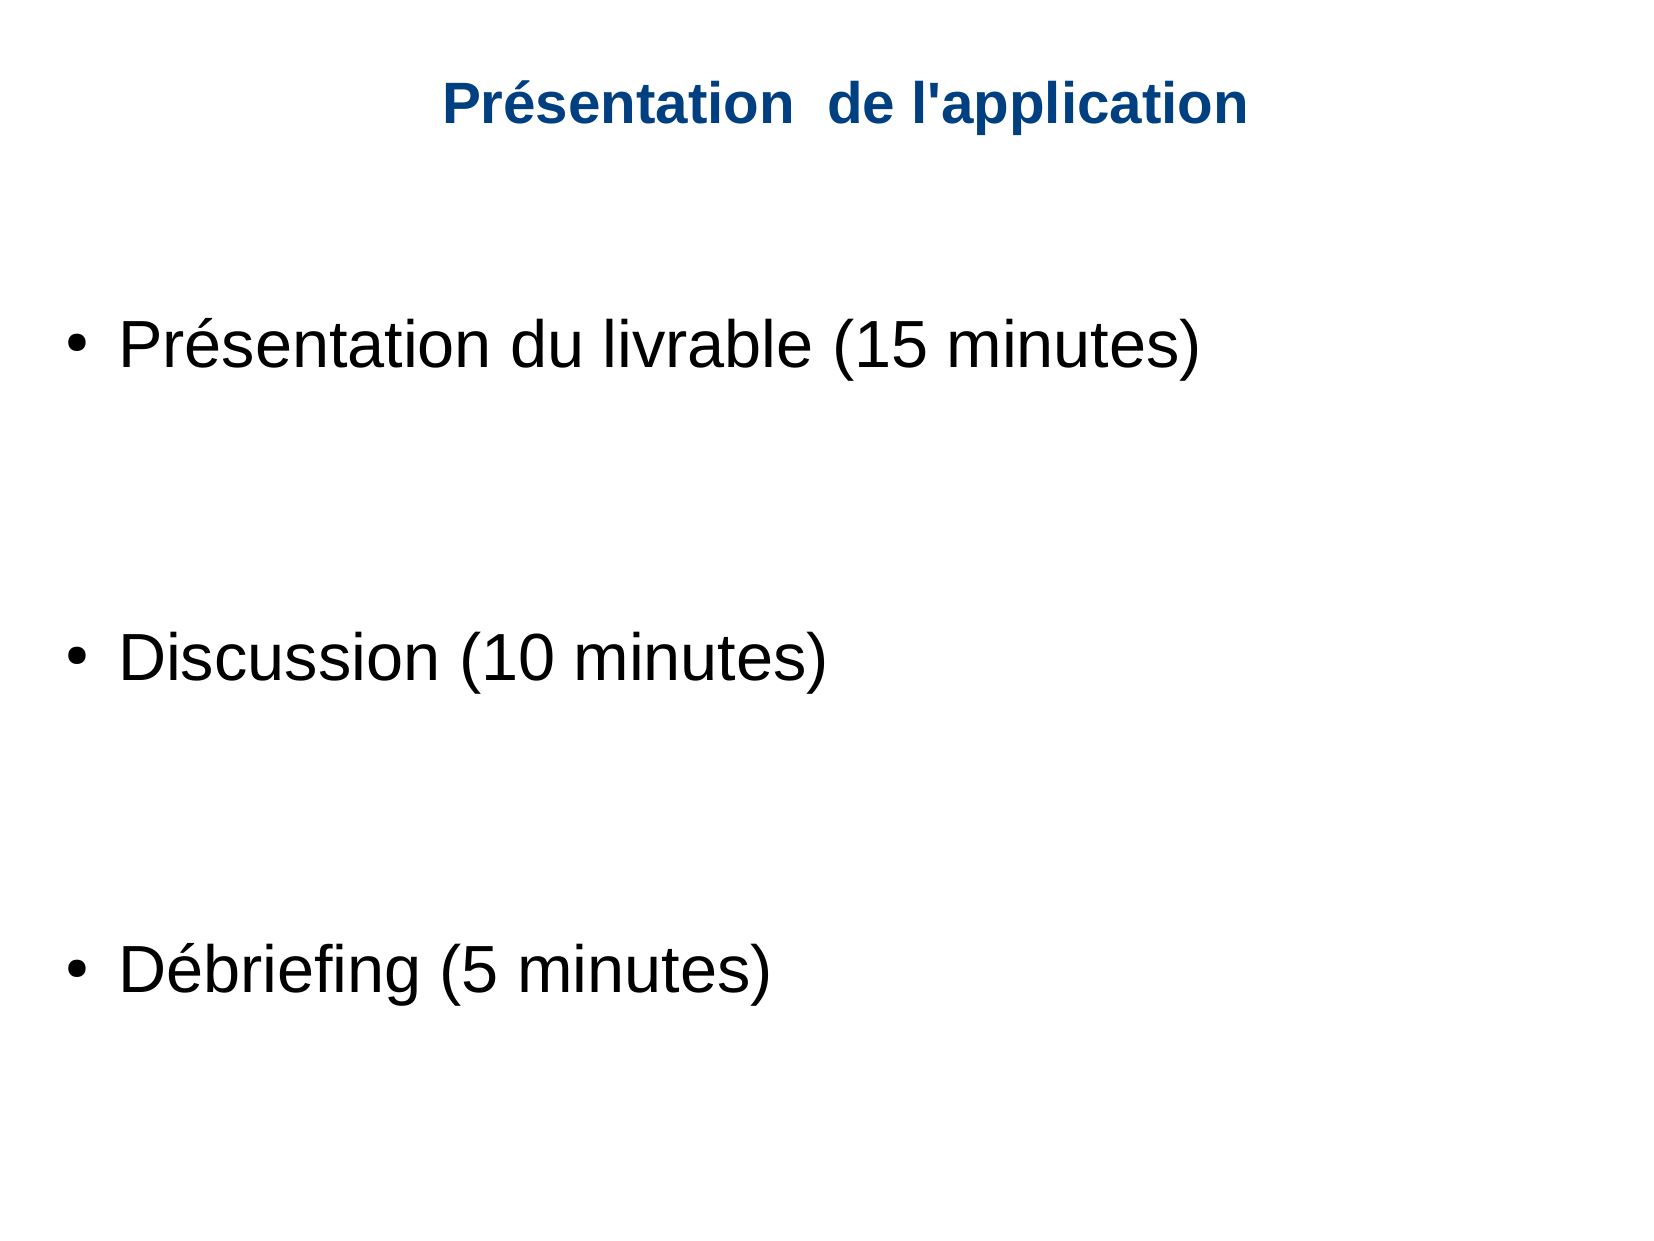

# Présentation de l'application
Présentation du livrable (15 minutes)
Discussion (10 minutes)
Débriefing (5 minutes)